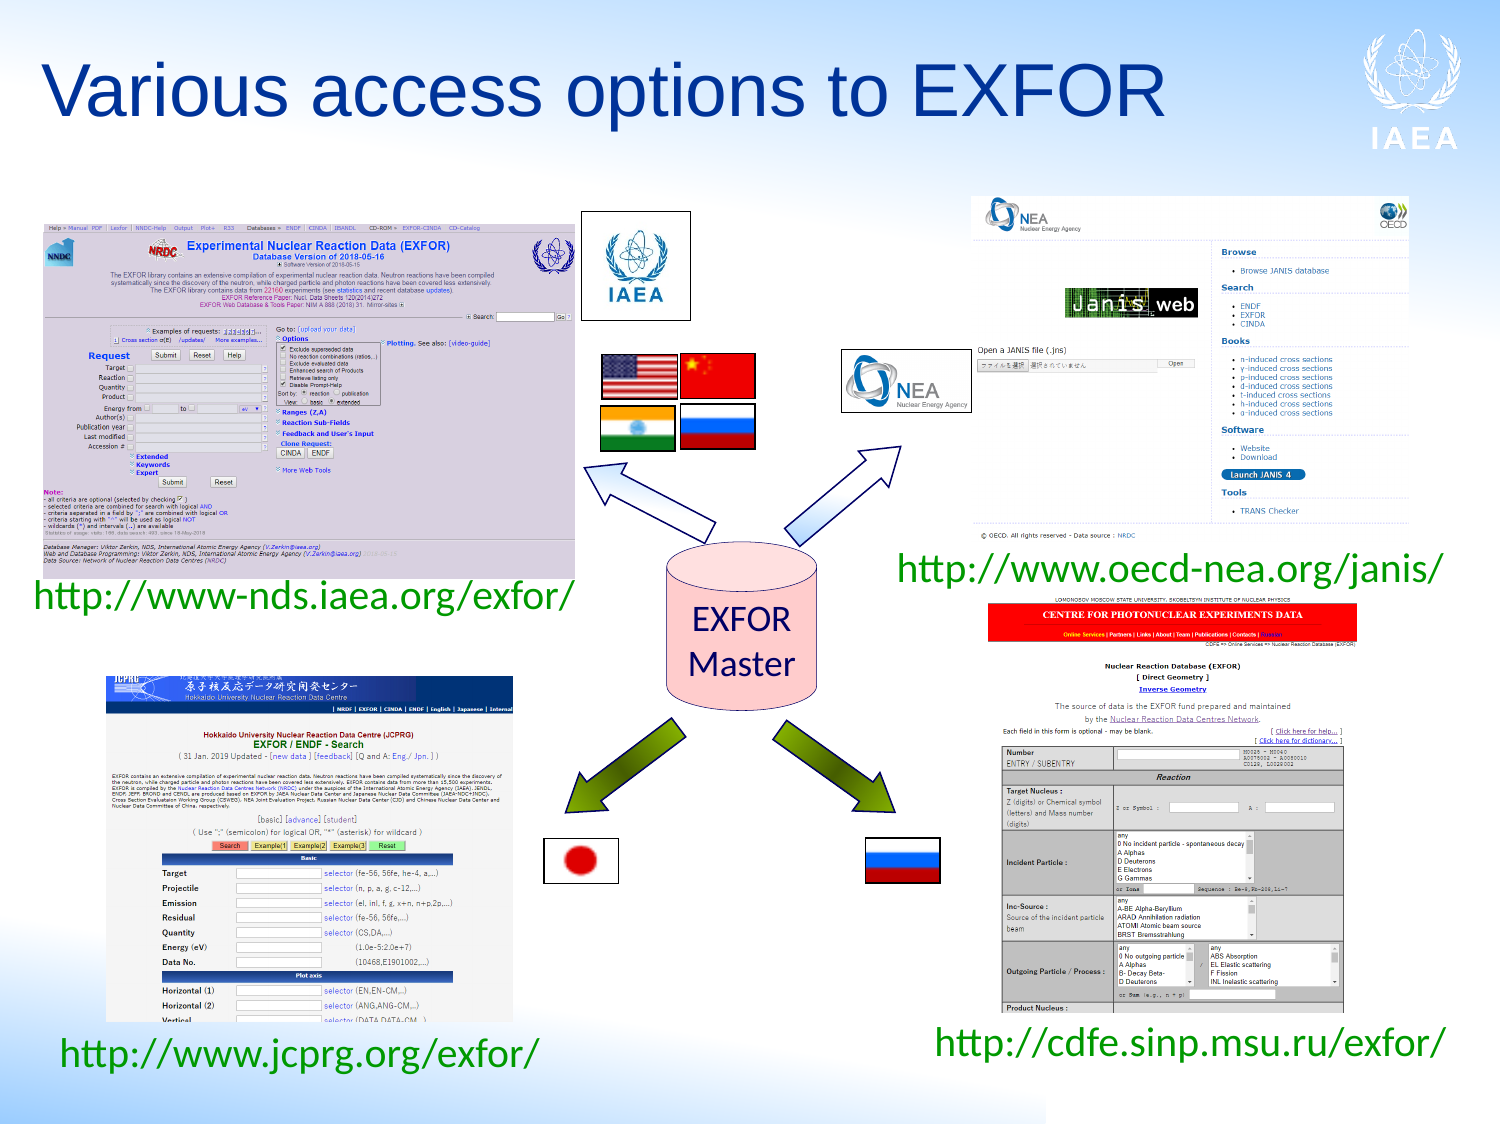

# Various access options to EXFOR
http://www.oecd-nea.org/janis/
EXFOR
Master
http://www-nds.iaea.org/exfor/
http://cdfe.sinp.msu.ru/exfor/
http://www.jcprg.org/exfor/